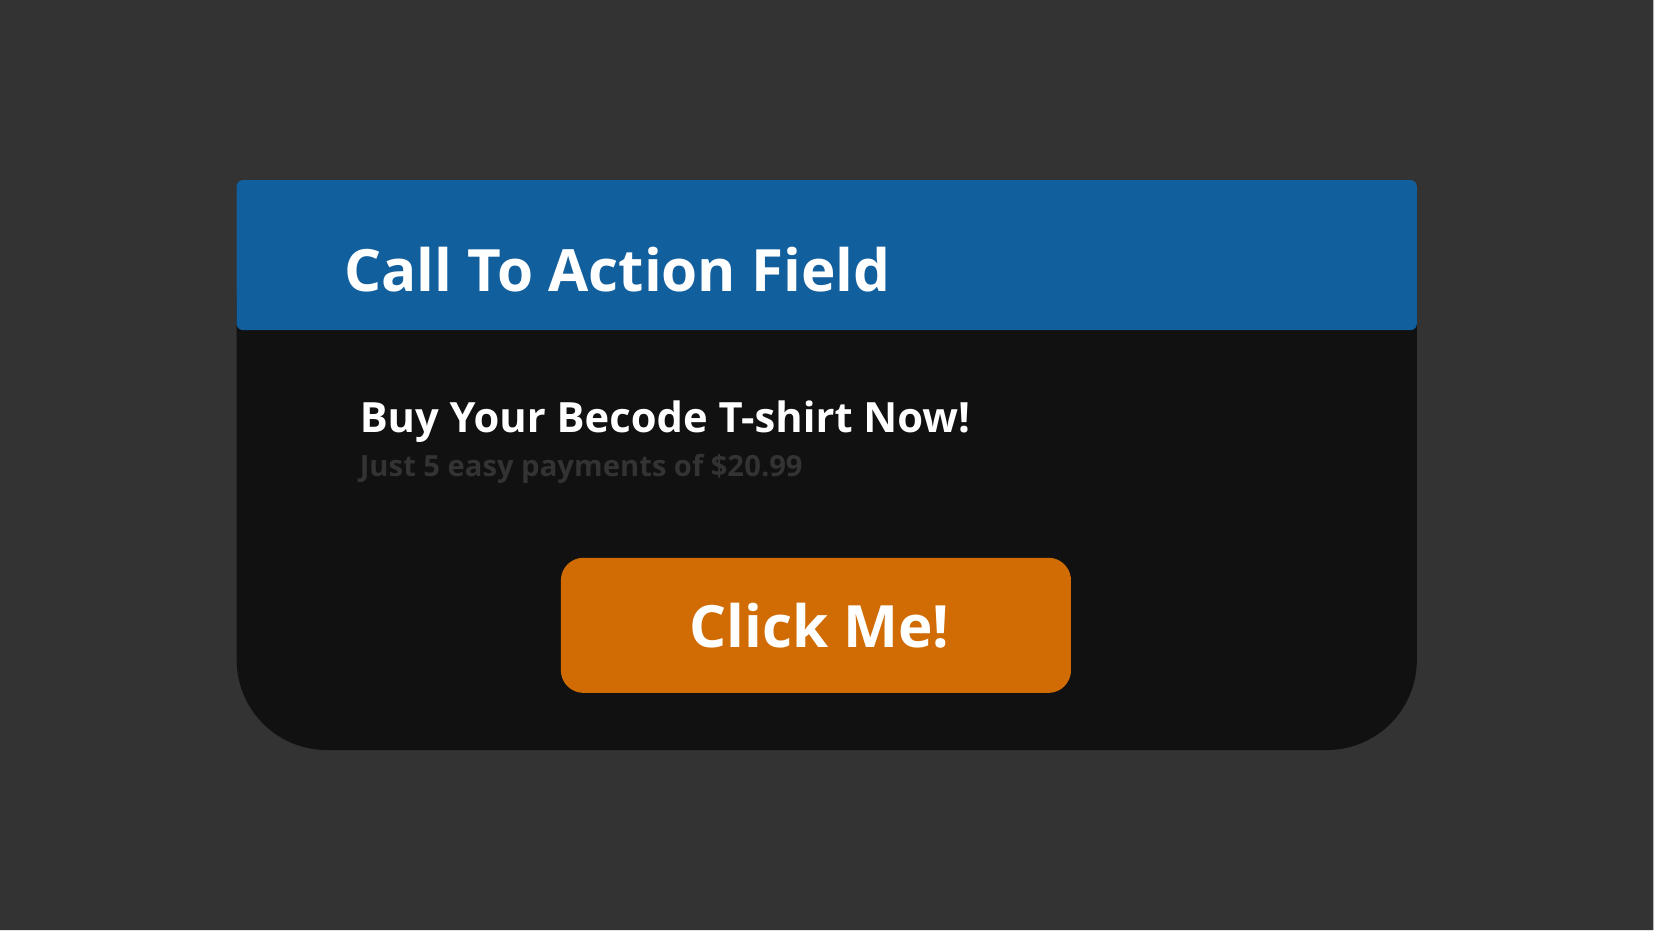

Call To Action Field
Buy Your Becode T-shirt Now!
Just 5 easy payments of $20.99
Click Me!